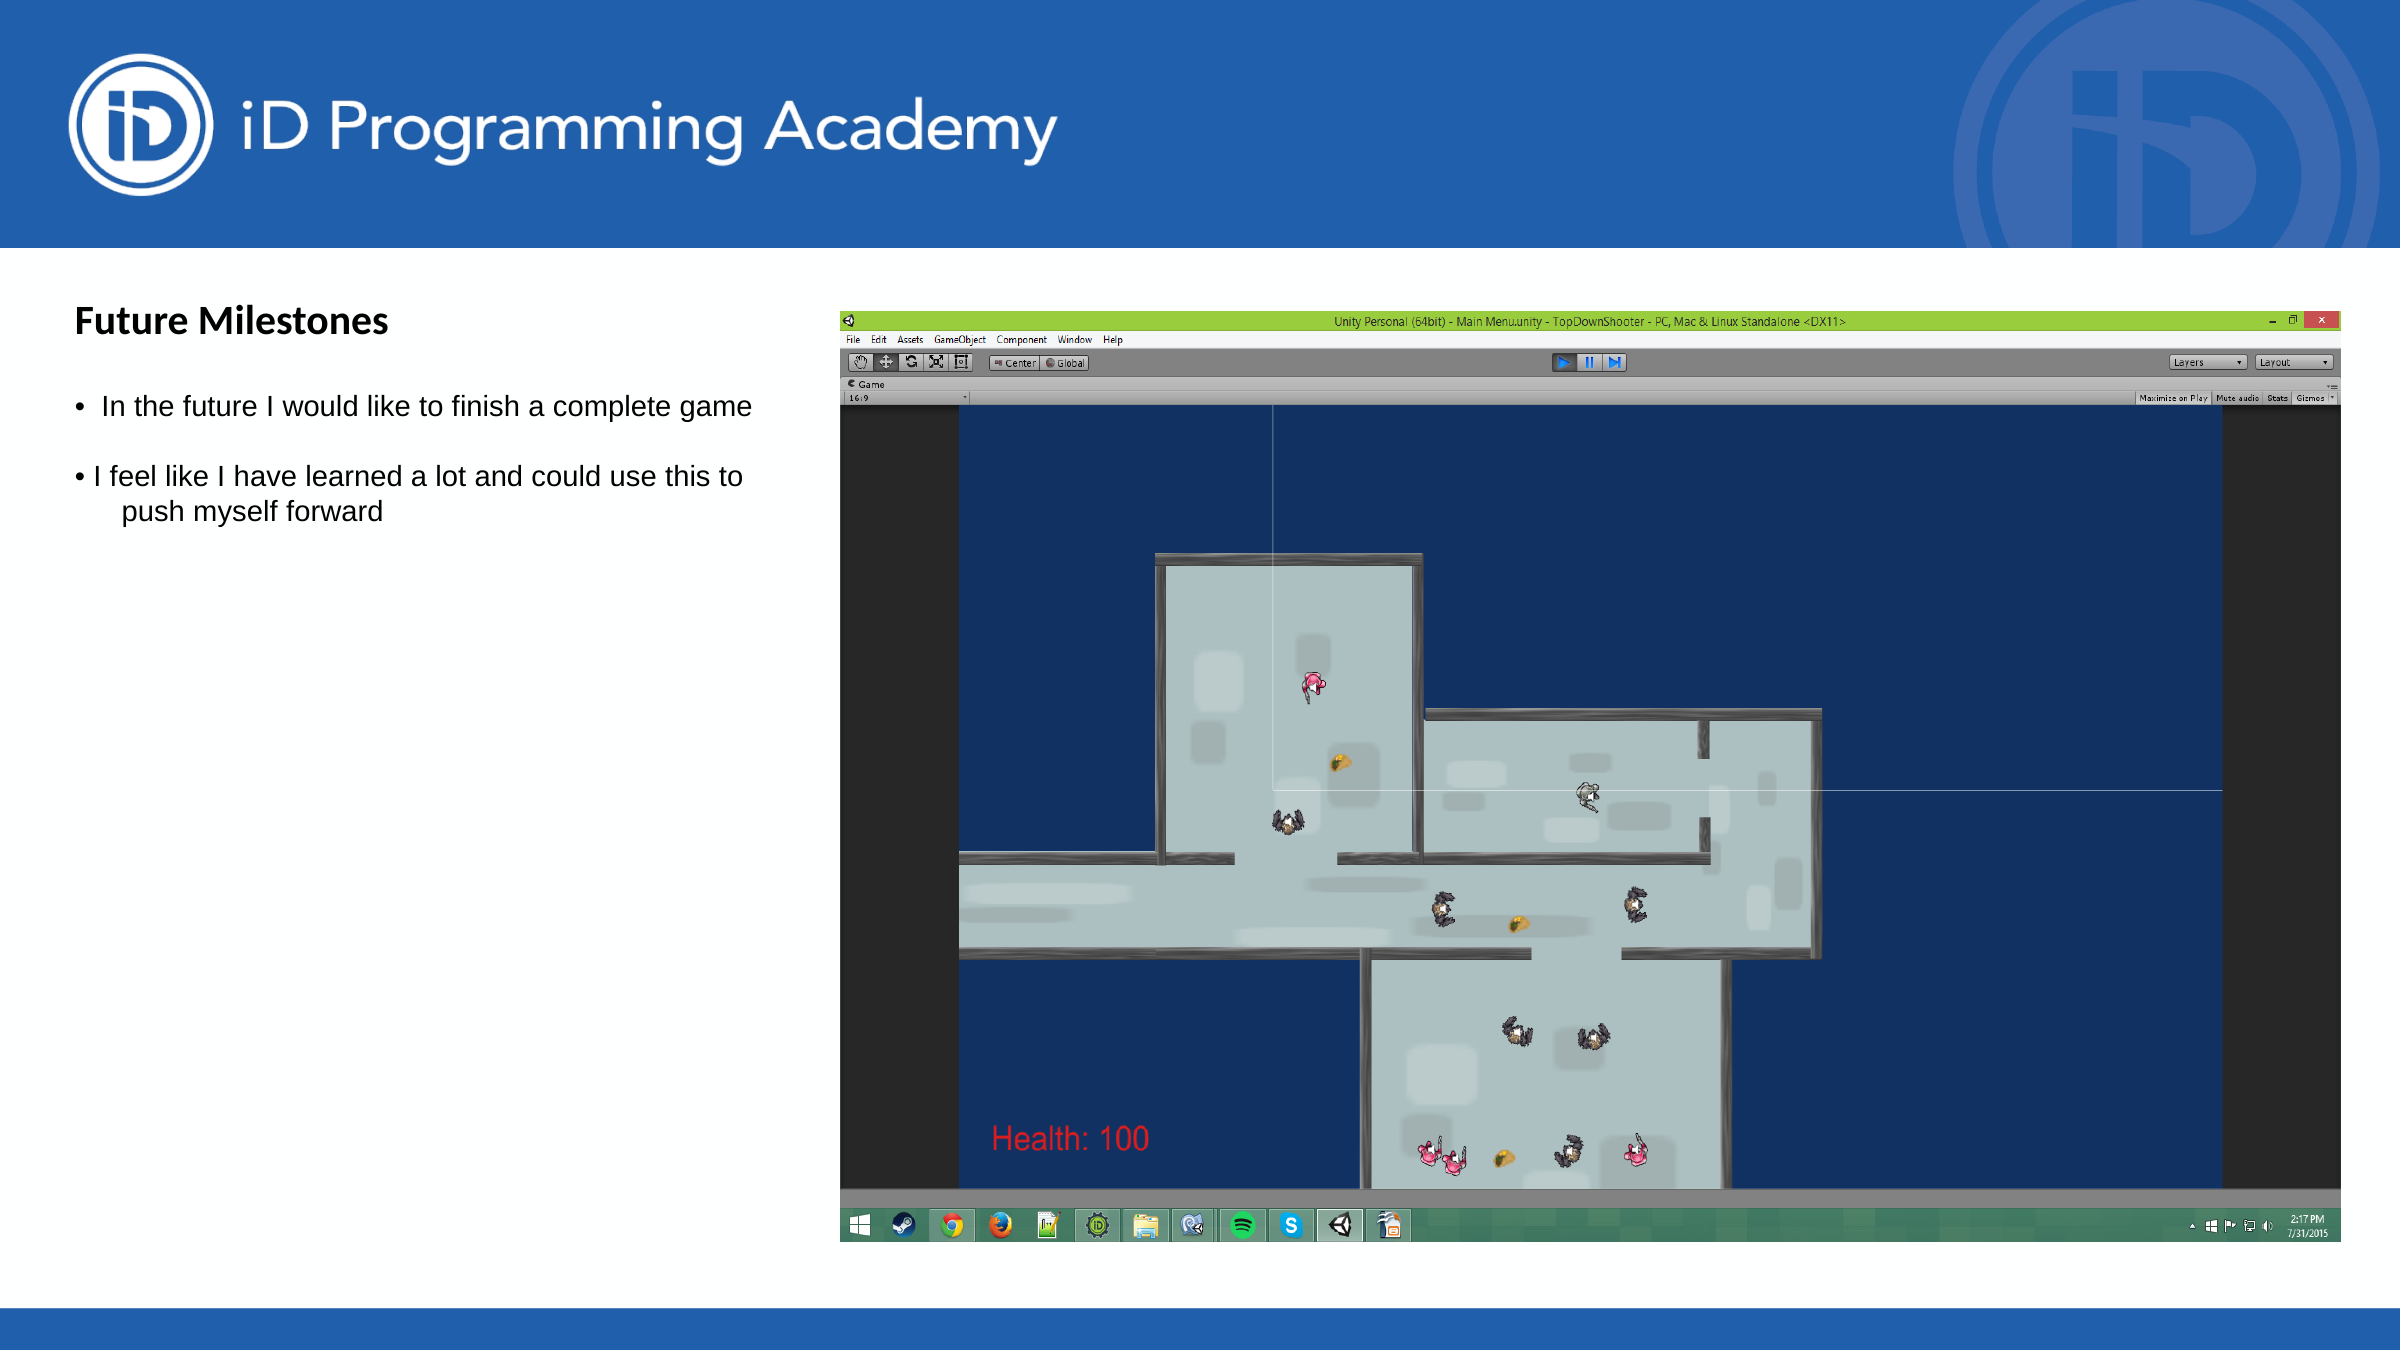

Future Milestones
• In the future I would like to finish a complete game
• I feel like I have learned a lot and could use this to push myself forward
Replace this image with your own screenshot. Then delete this text.